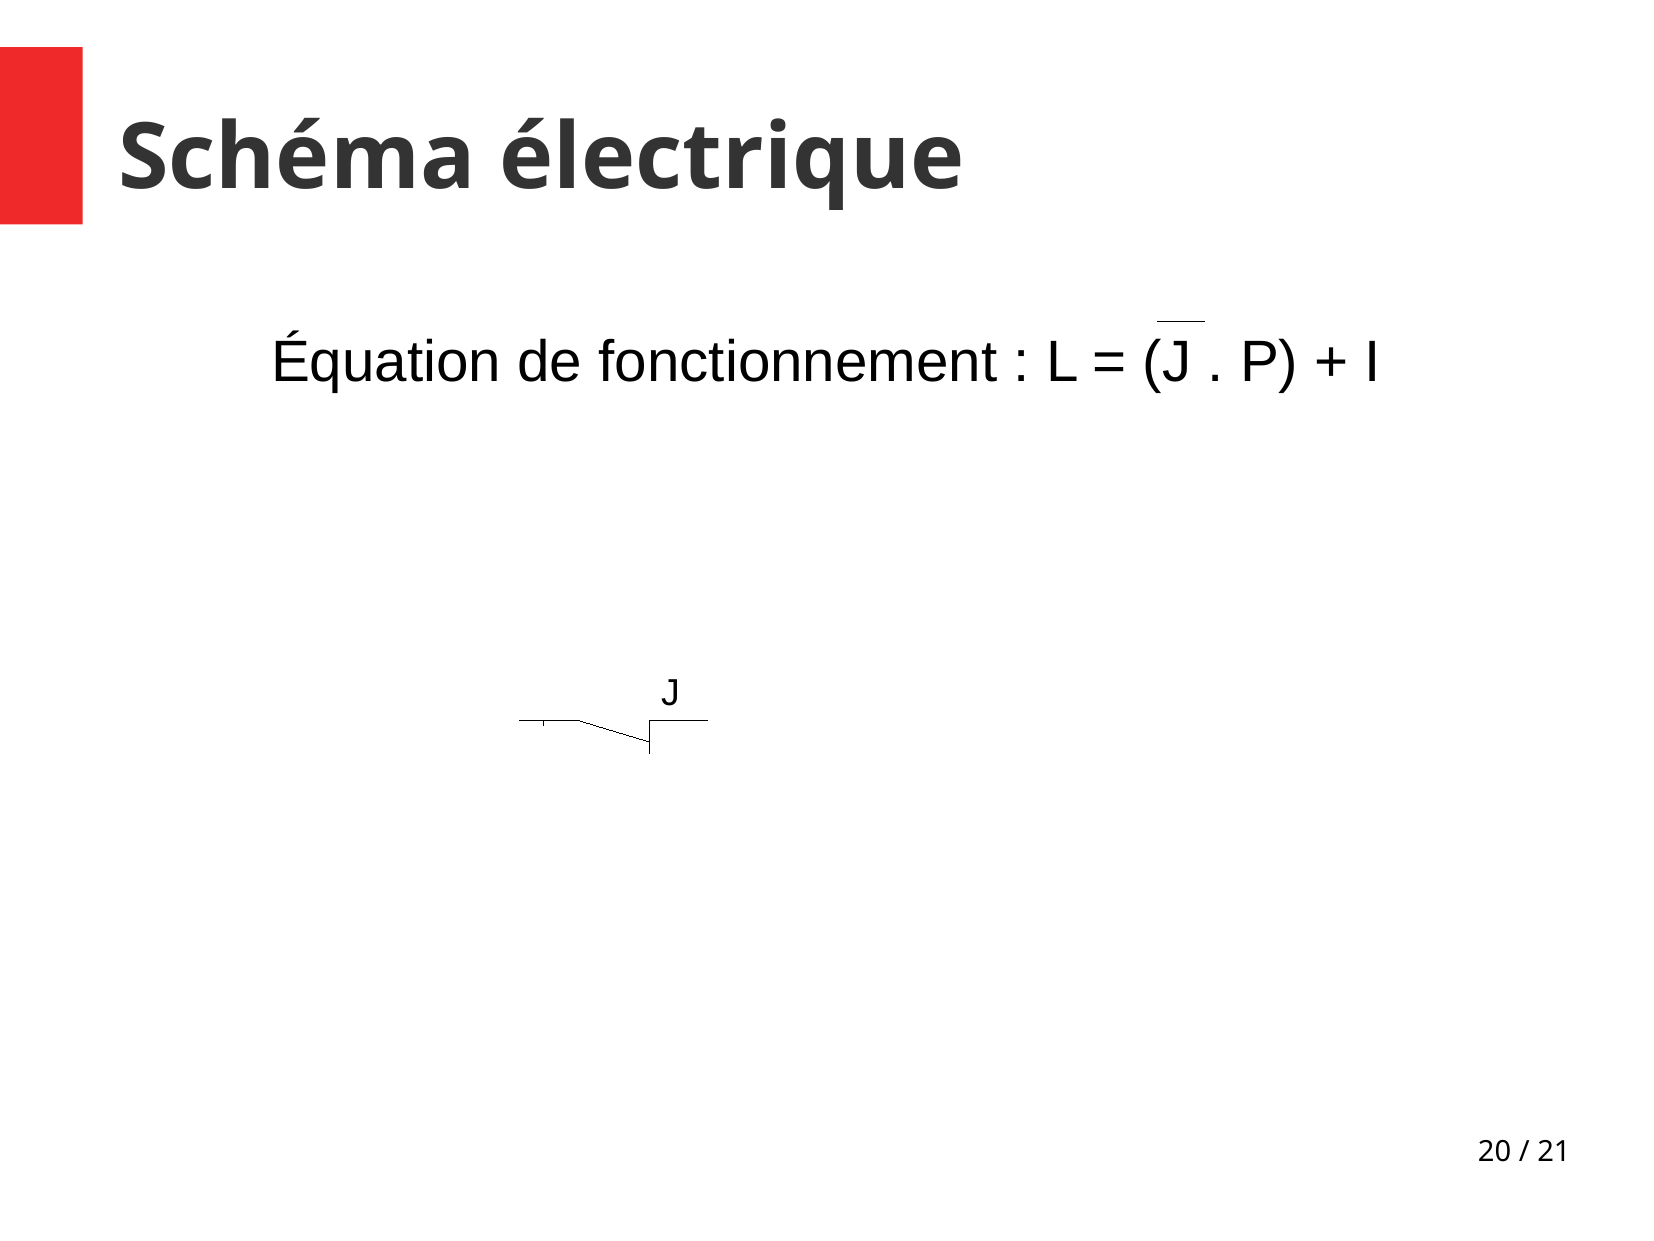

# Schéma électrique
Équation de fonctionnement : L = (J . P) + I
L
P
J
I
20